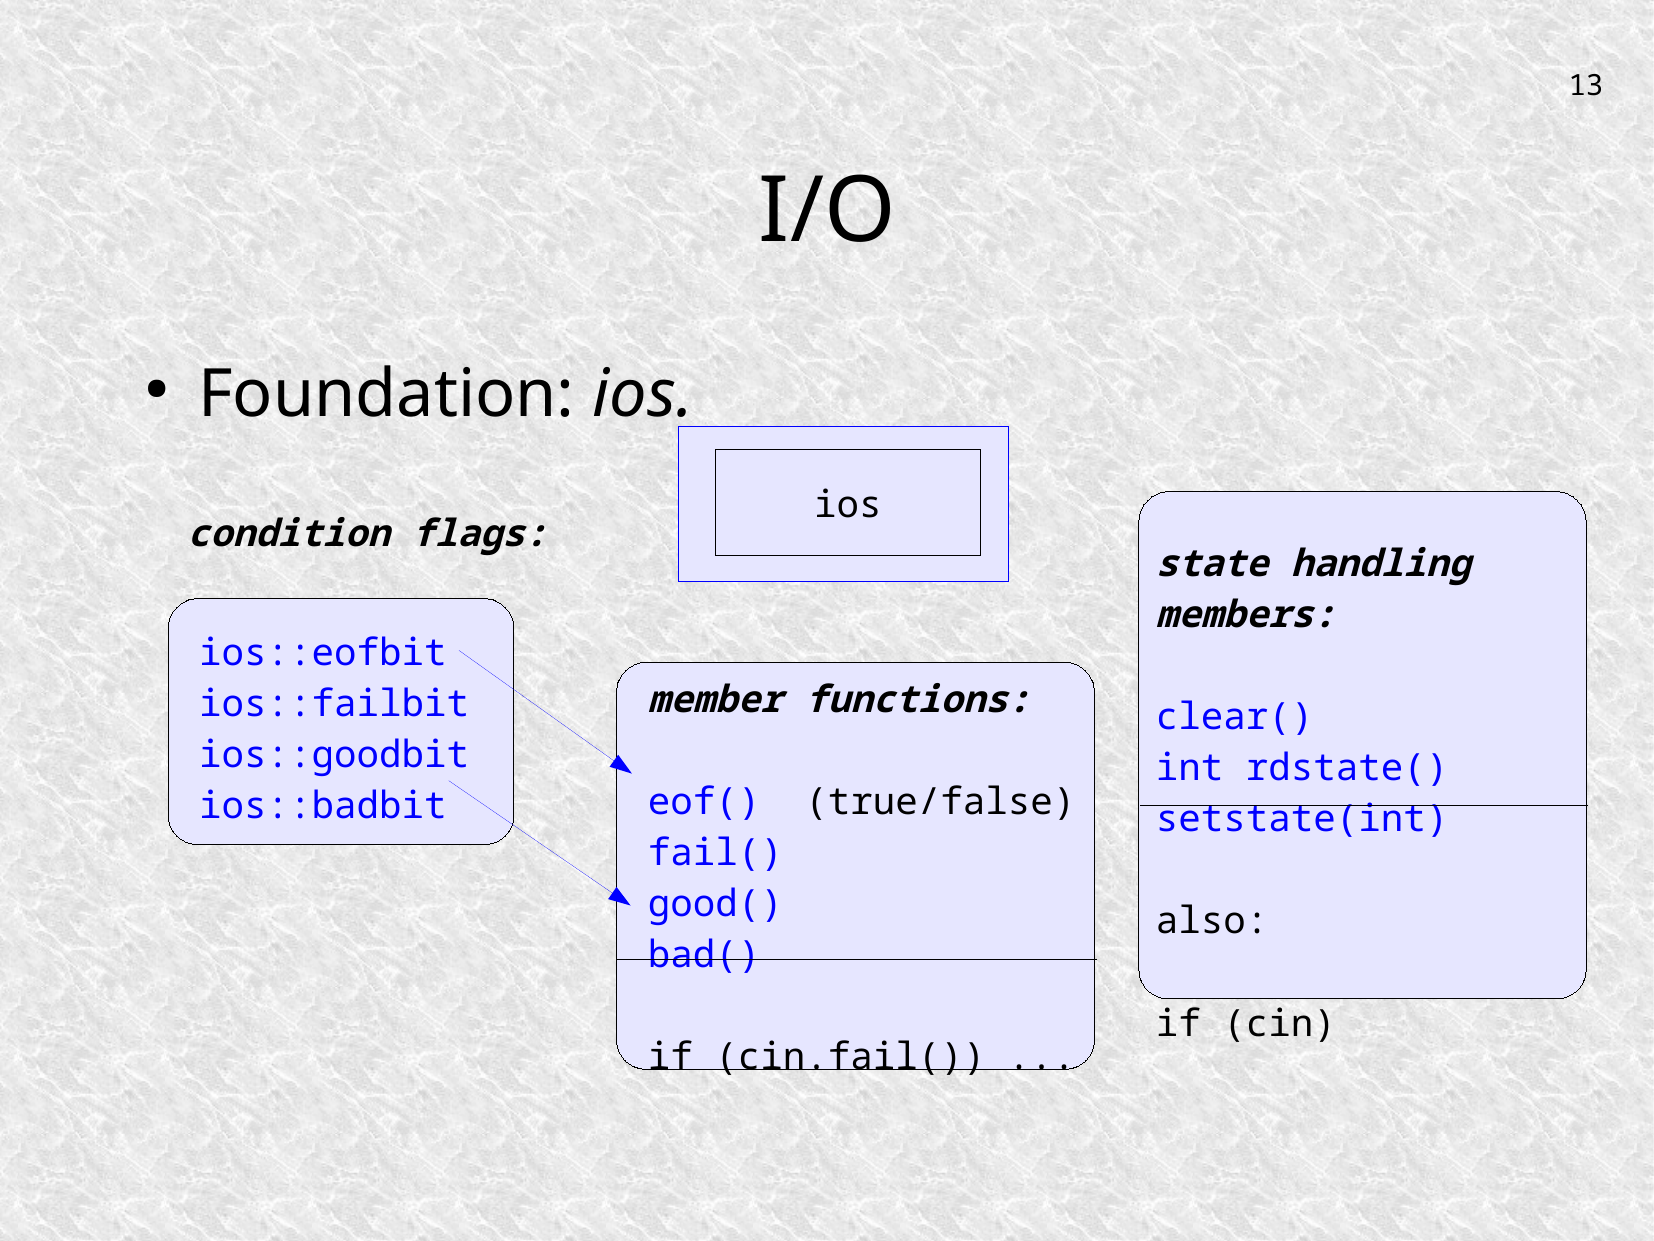

13
# I/O
Foundation: ios.
ios
condition flags:
state handling
members:
clear()
int rdstate()
setstate(int)
also:
if (cin)
ios::eofbit
ios::failbit
ios::goodbit
ios::badbit
member functions:
eof() (true/false)
fail()
good()
bad()
if (cin.fail()) ...